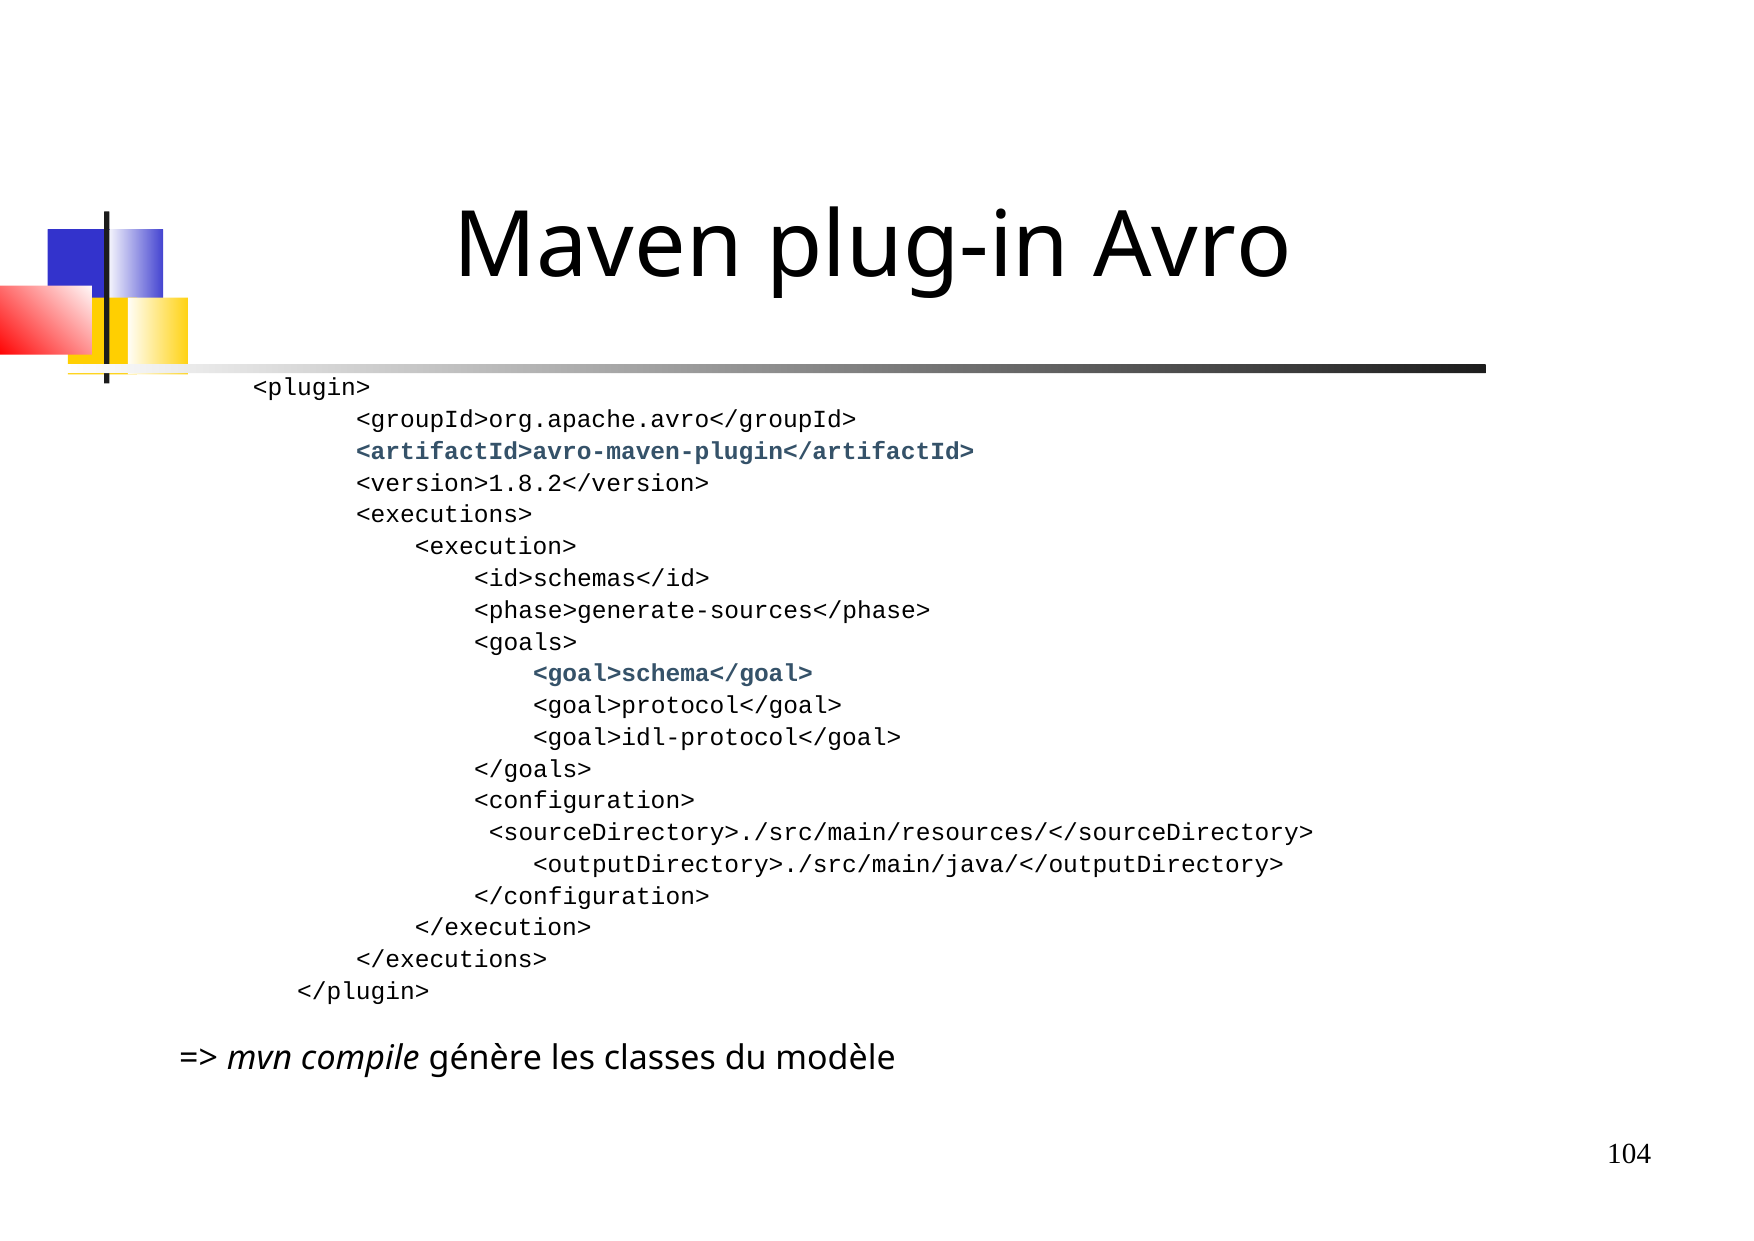

# Maven plug-in Avro
 <plugin>
 <groupId>org.apache.avro</groupId>
 <artifactId>avro-maven-plugin</artifactId>
 <version>1.8.2</version>
 <executions>
 <execution>
 <id>schemas</id>
 <phase>generate-sources</phase>
 <goals>
 <goal>schema</goal>
 <goal>protocol</goal>
 <goal>idl-protocol</goal>
 </goals>
 <configuration>
 <sourceDirectory>./src/main/resources/</sourceDirectory>
 <outputDirectory>./src/main/java/</outputDirectory>
 </configuration>
 </execution>
 </executions>
 </plugin>
=> mvn compile génère les classes du modèle